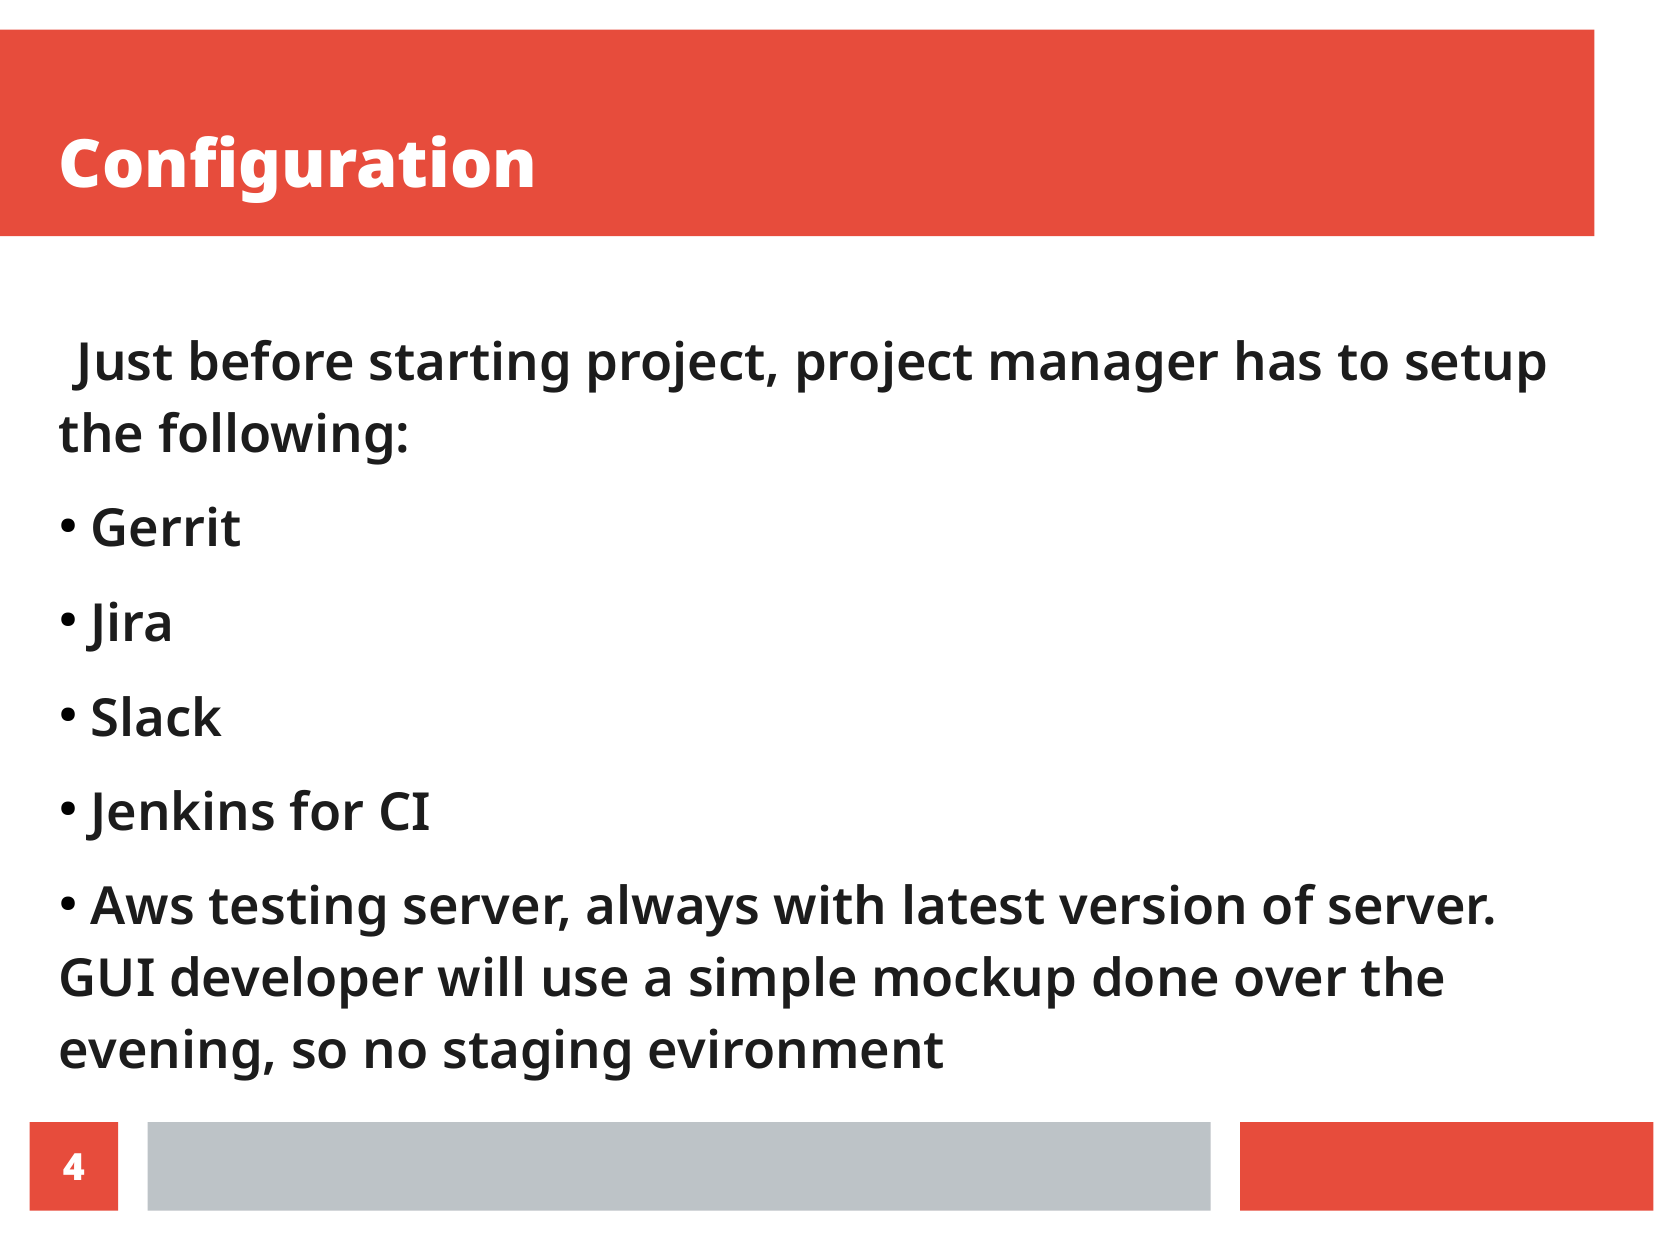

# Configuration
Just before starting project, project manager has to setup the following:
 Gerrit
 Jira
 Slack
 Jenkins for CI
 Aws testing server, always with latest version of server. GUI developer will use a simple mockup done over the evening, so no staging evironment
4